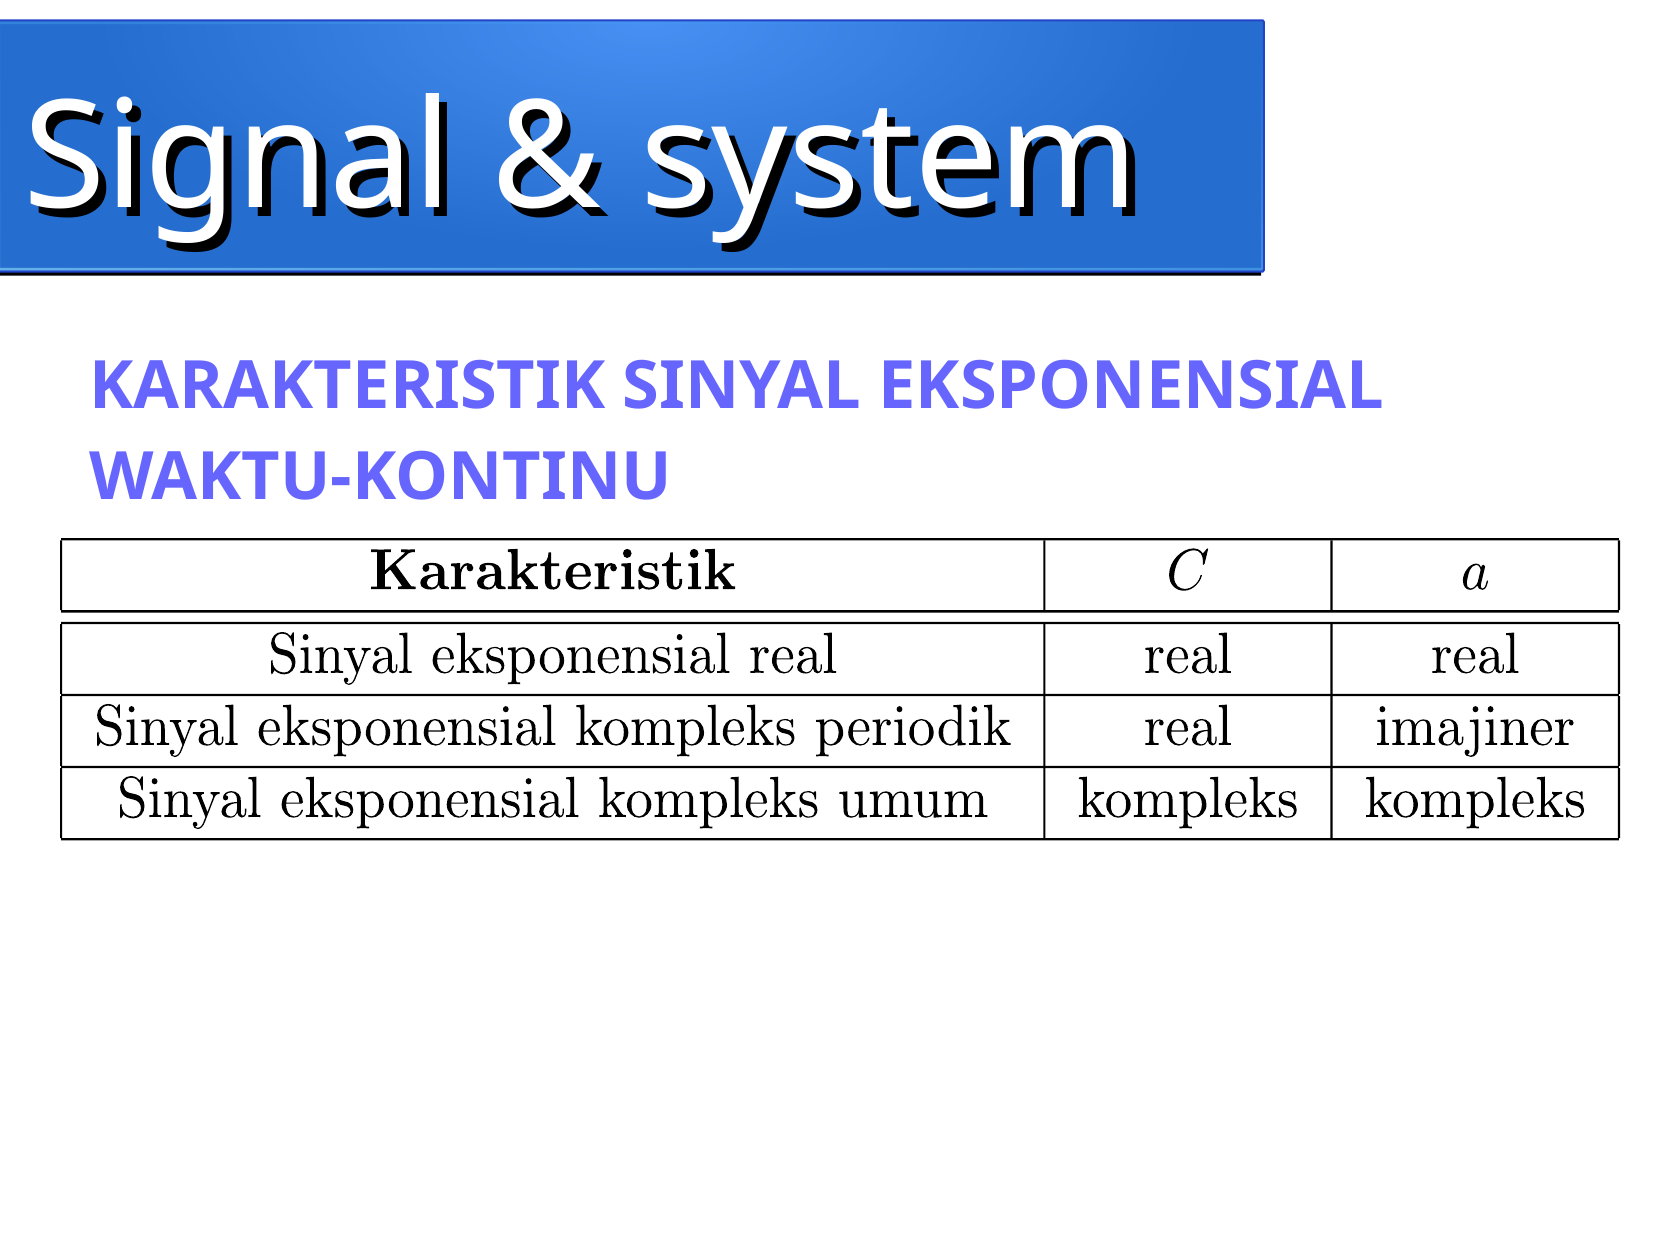

# Signal & system
KARAKTERISTIK SINYAL EKSPONENSIAL
WAKTU-KONTINU